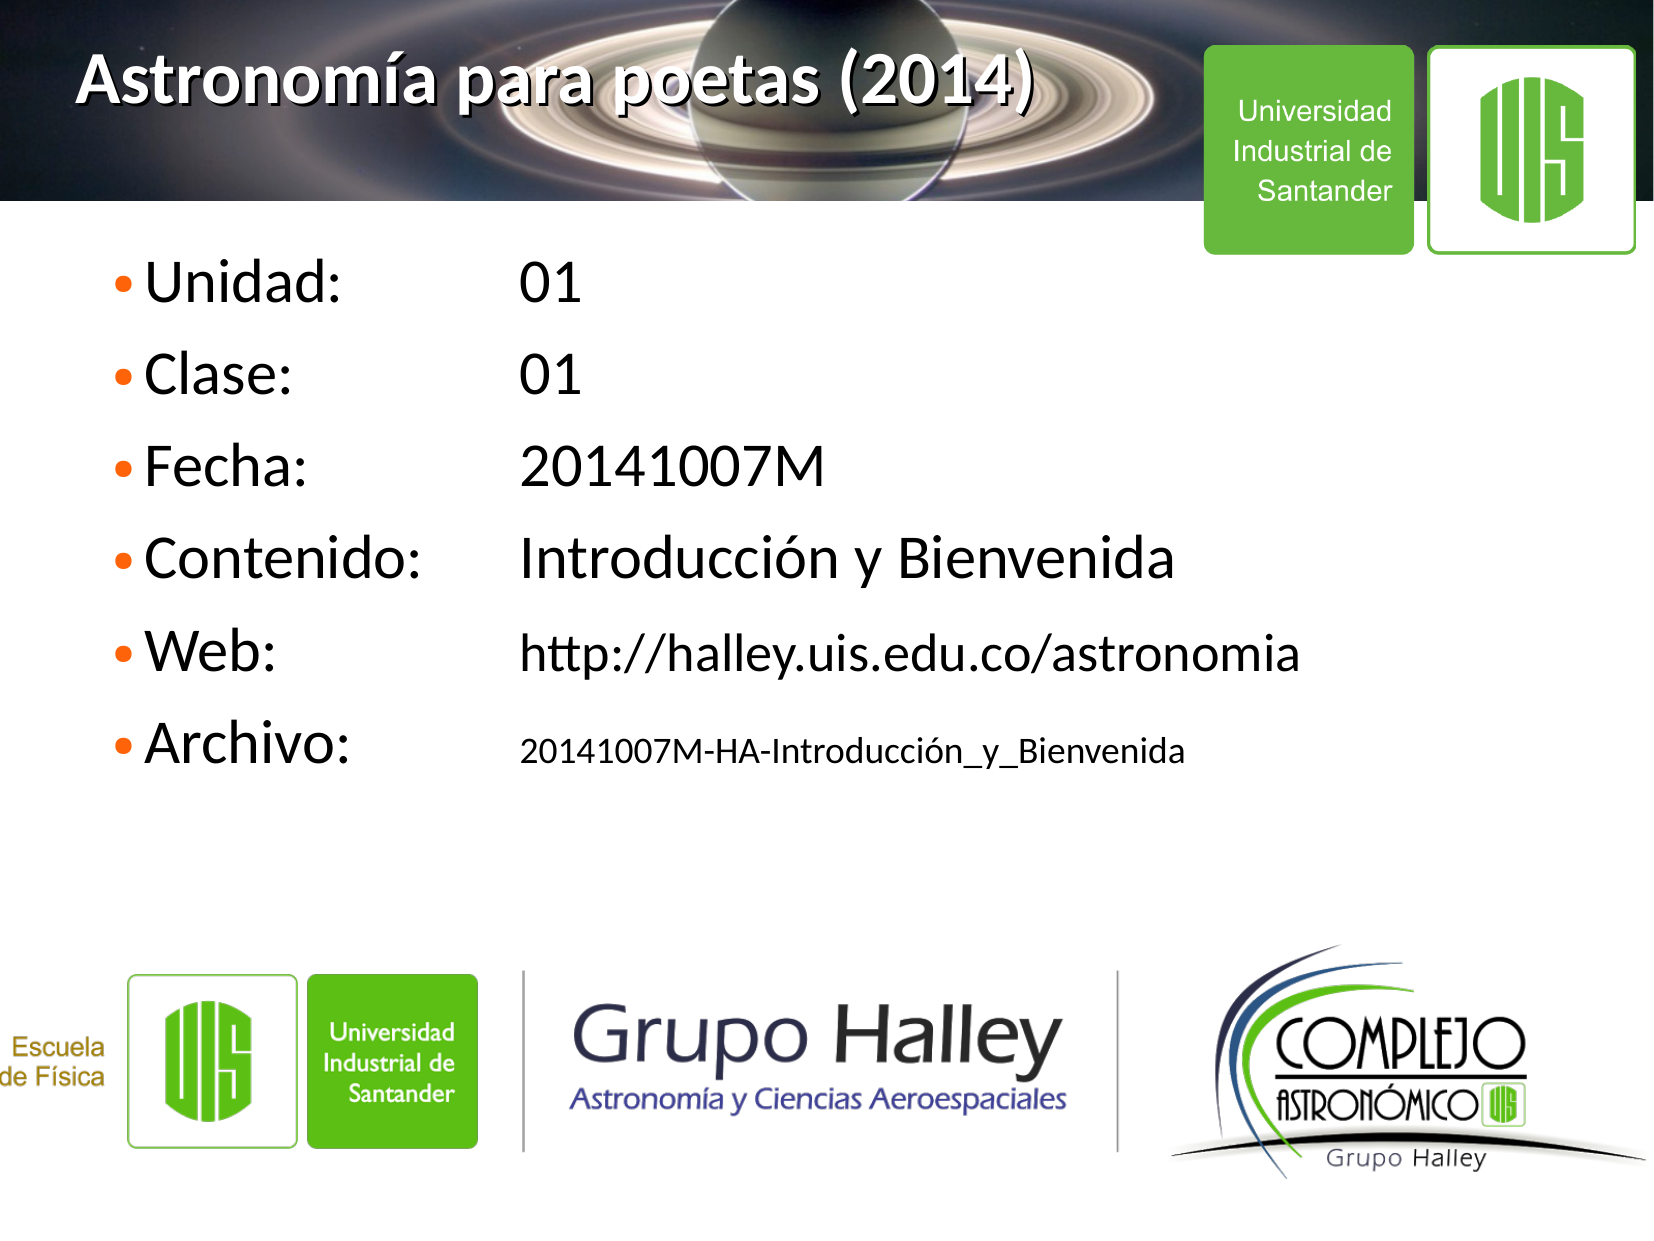

# Astronomía para poetas (2014)
Unidad:			01
Clase:				01
Fecha:			20141007M
Contenido:		Introducción y Bienvenida
Web:				http://halley.uis.edu.co/astronomia
Archivo:			20141007M-HA-Introducción_y_Bienvenida